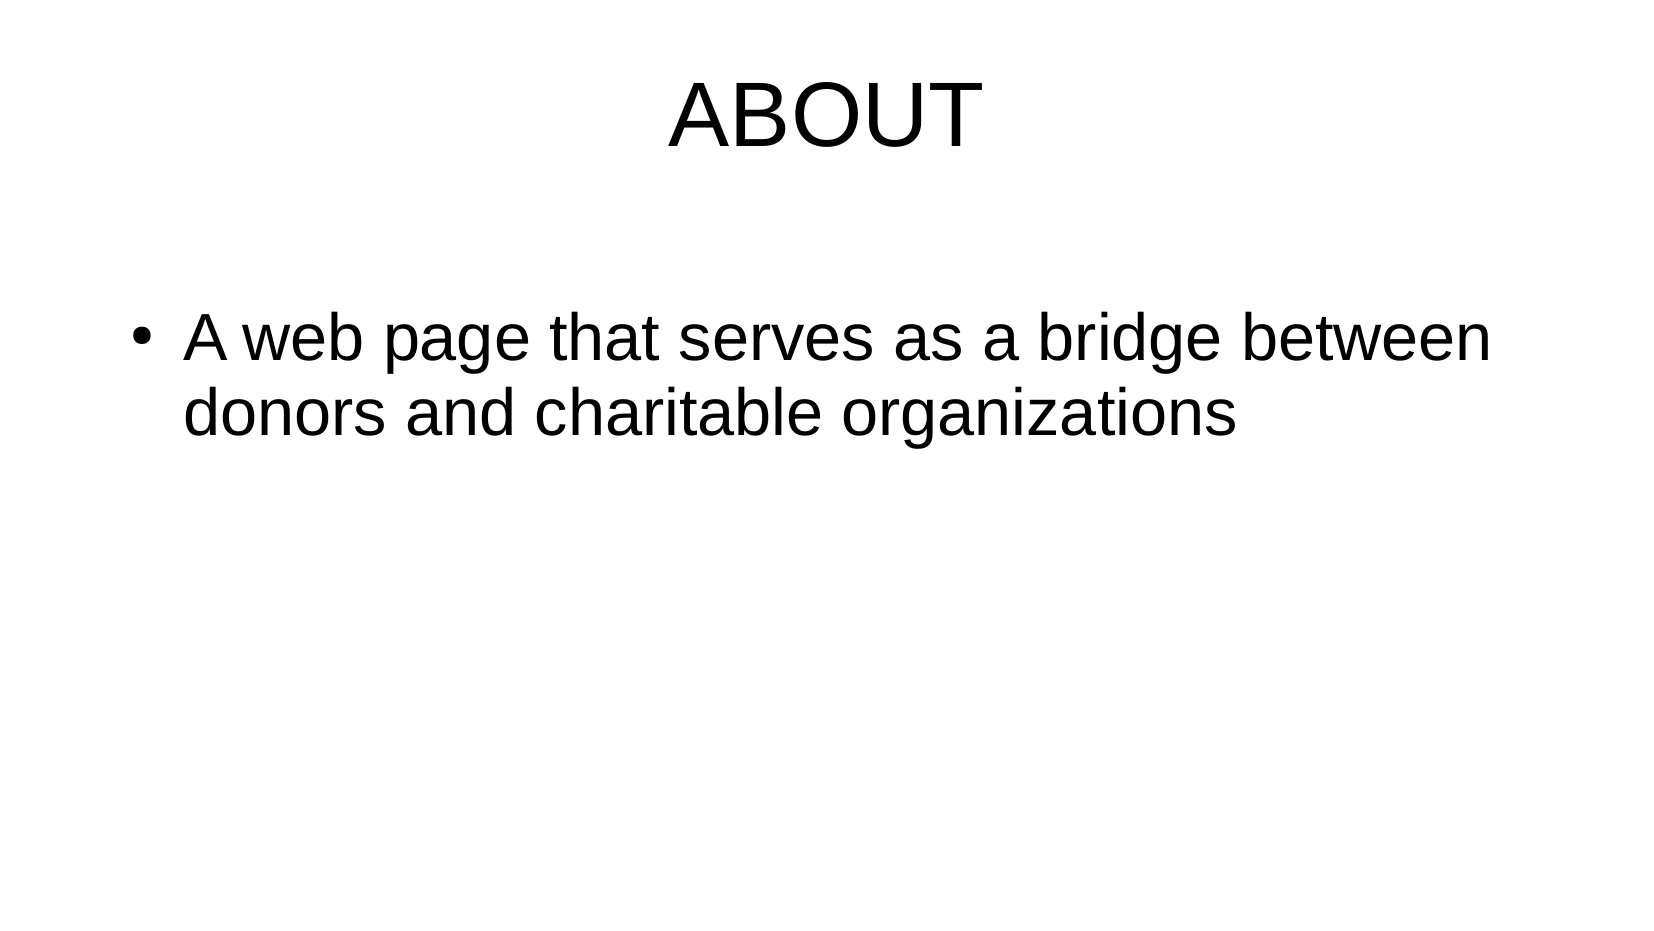

# ABOUT
A web page that serves as a bridge between donors and charitable organizations